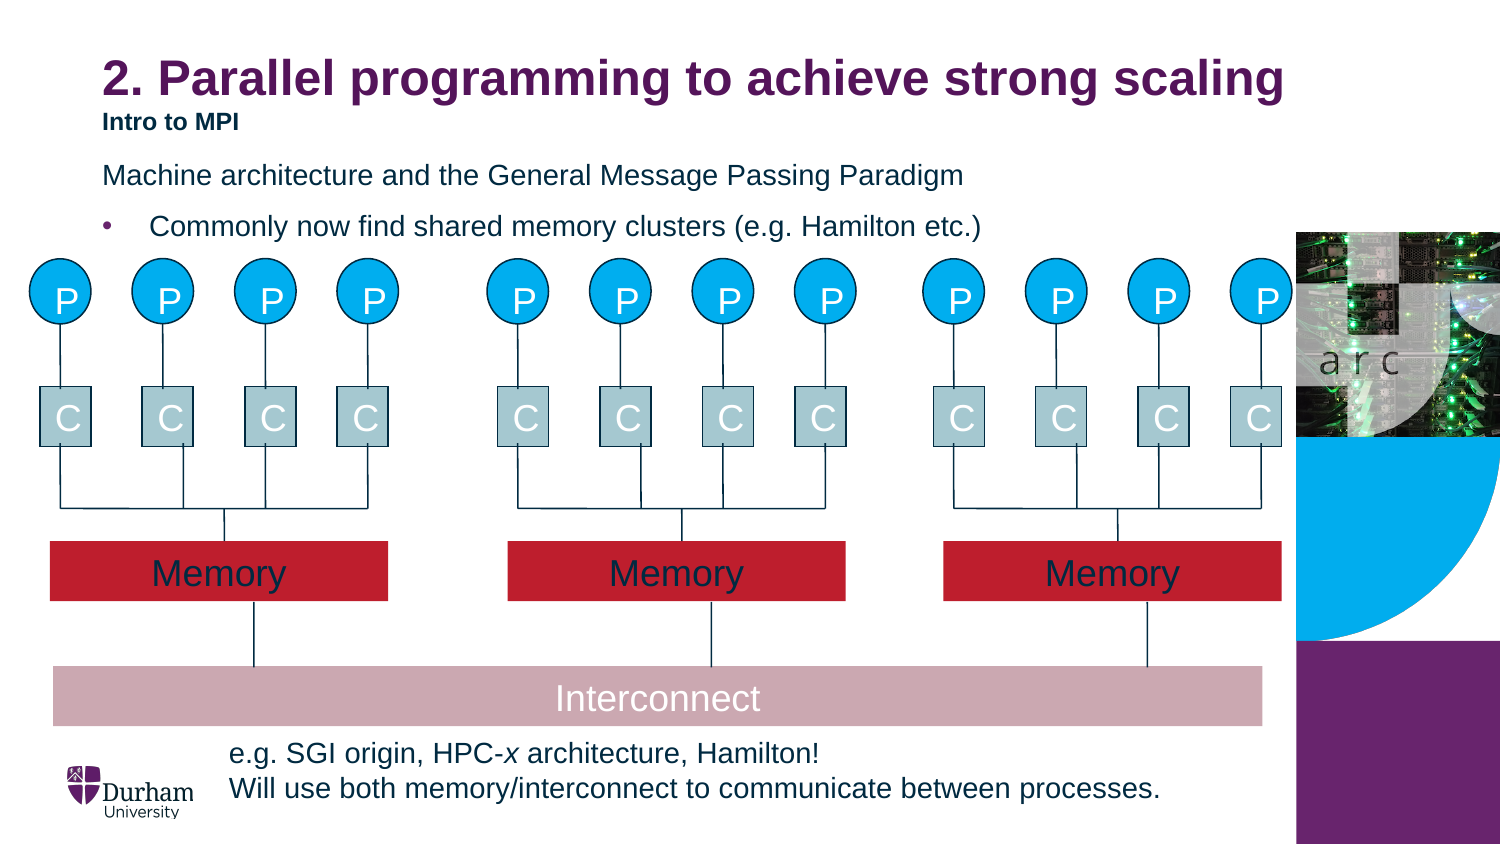

# 2. Parallel programming to achieve strong scaling Intro to MPI
Machine architecture and the General Message Passing Paradigm
Commonly now find shared memory clusters (e.g. Hamilton etc.)
P
P
P
P
C
C
C
C
Memory
P
P
P
P
C
C
C
C
Memory
P
P
P
P
C
C
C
C
Memory
Interconnect
e.g. SGI origin, HPC-x architecture, Hamilton!
Will use both memory/interconnect to communicate between processes.